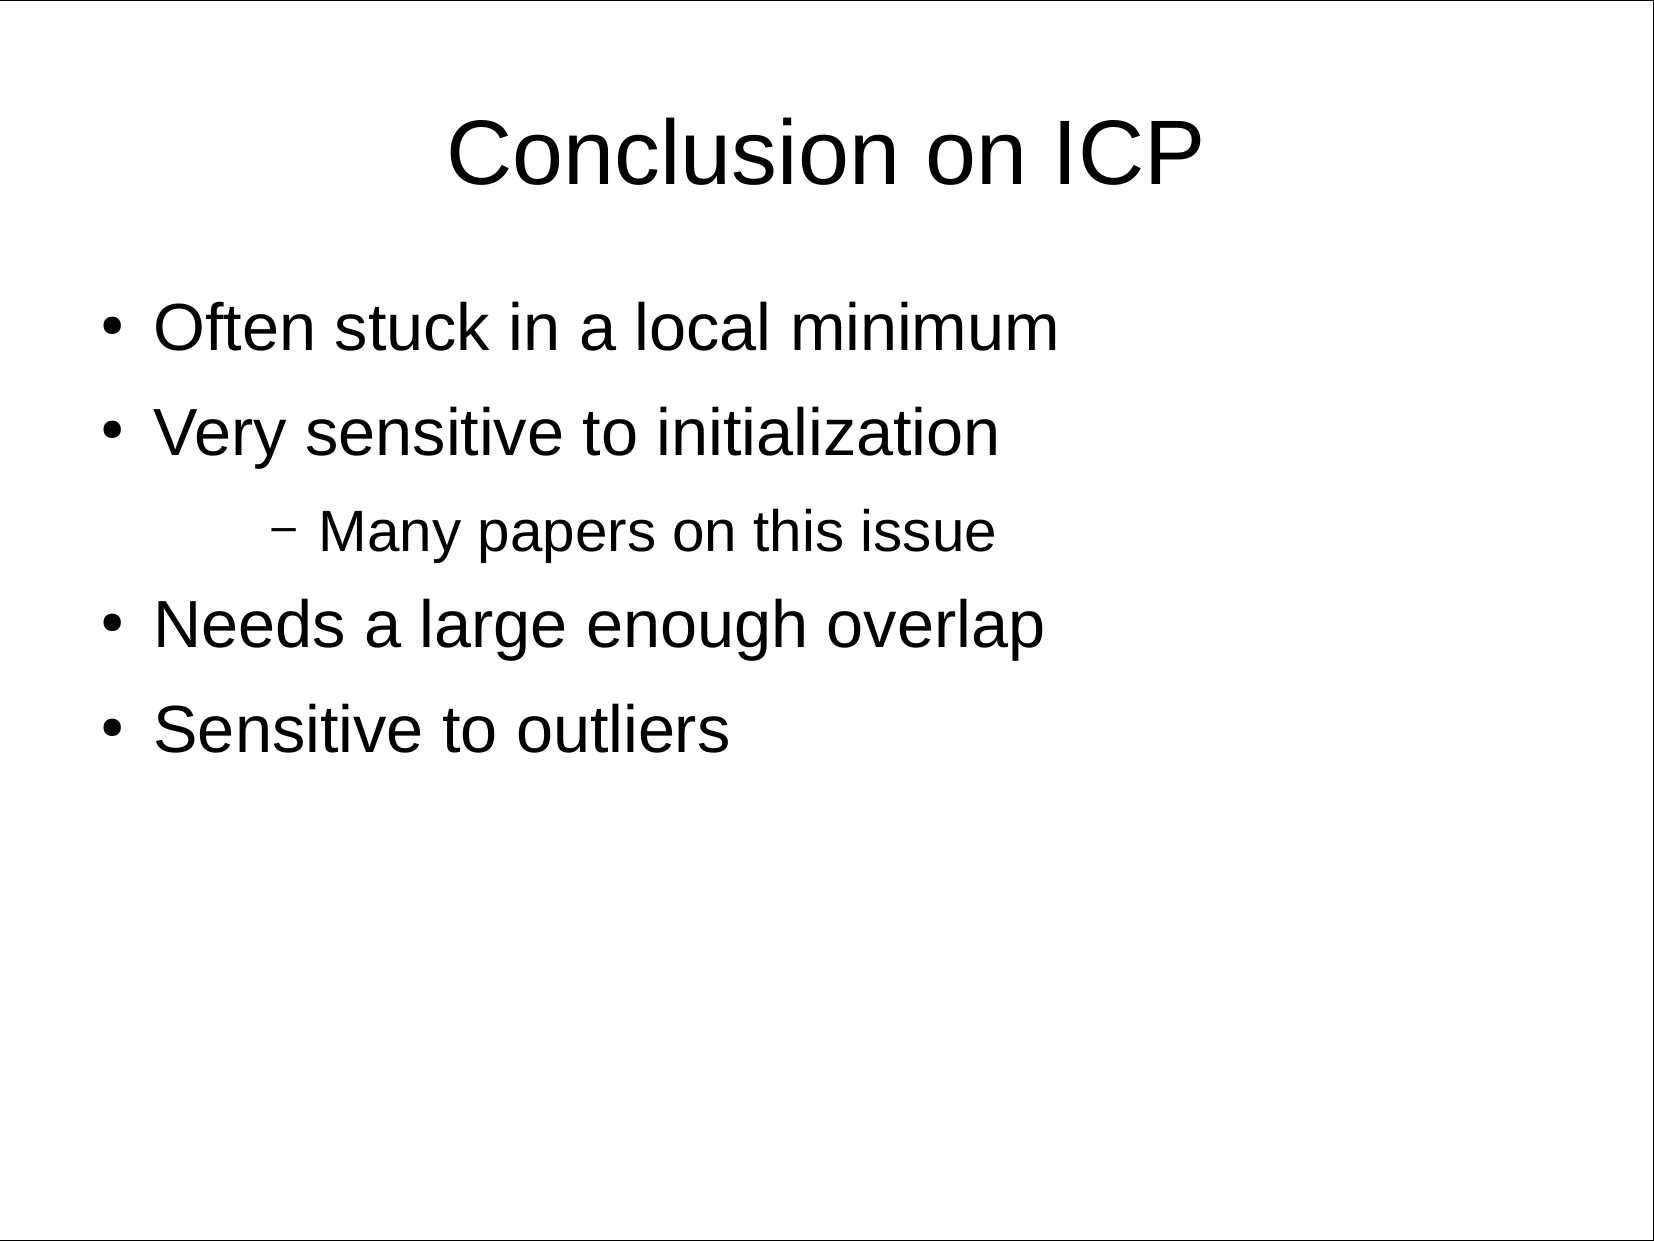

# Conclusion on ICP
Often stuck in a local minimum
Very sensitive to initialization
Many papers on this issue
Needs a large enough overlap
Sensitive to outliers